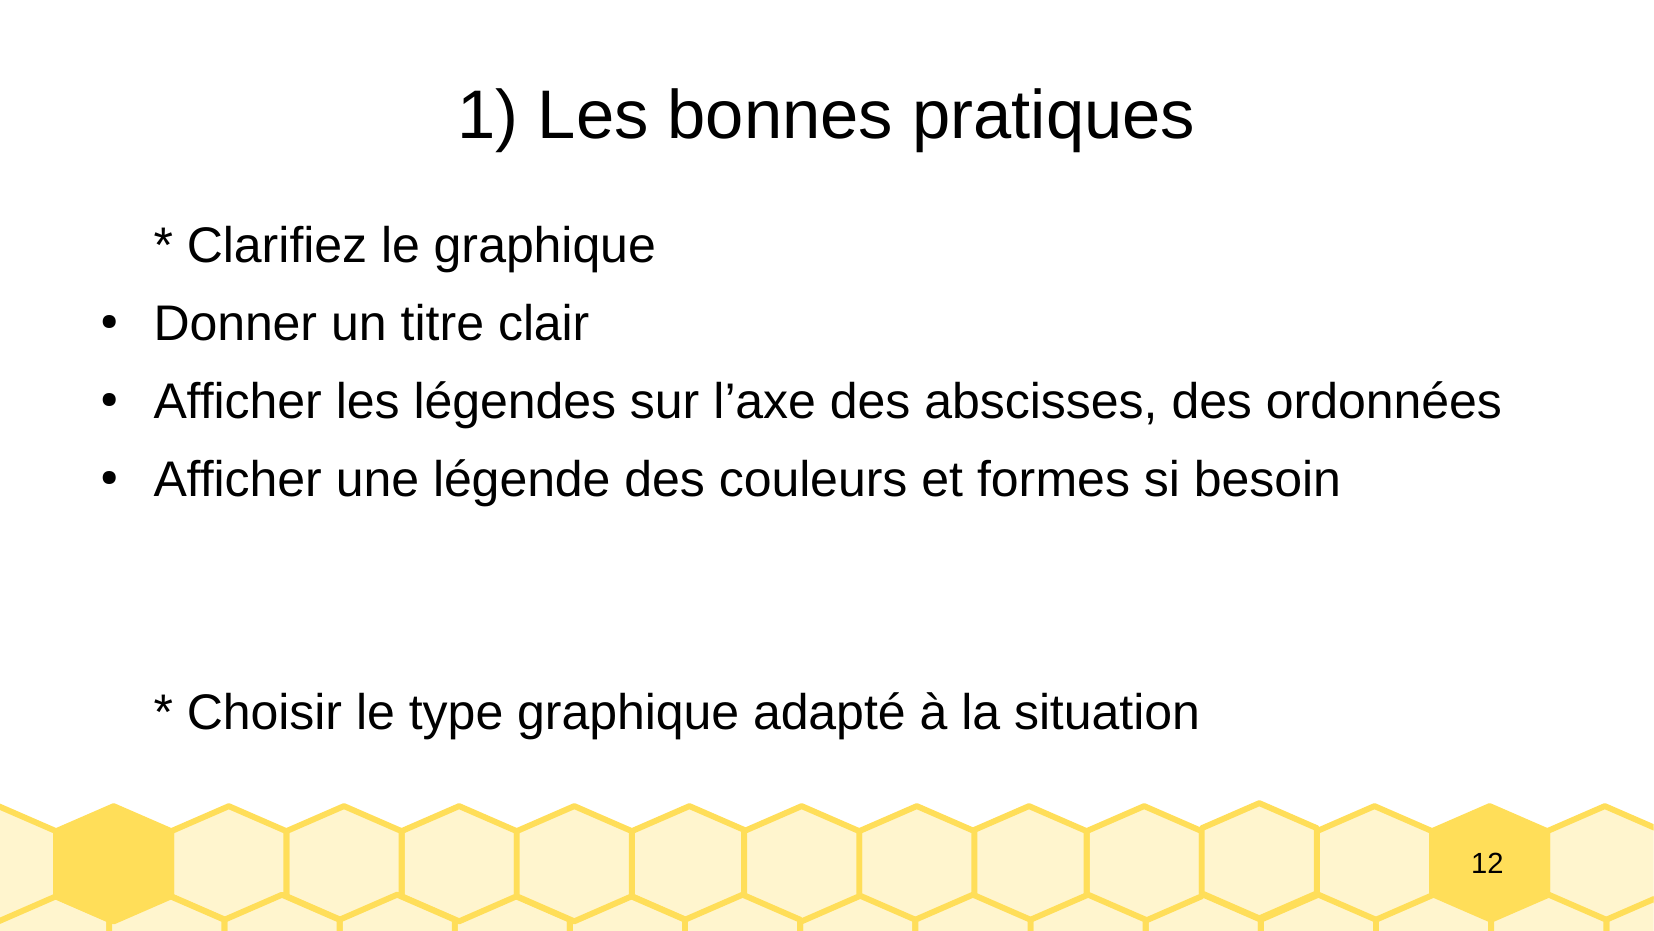

#
1) Les bonnes pratiques
* Clarifiez le graphique
Donner un titre clair
Afficher les légendes sur l’axe des abscisses, des ordonnées
Afficher une légende des couleurs et formes si besoin
* Choisir le type graphique adapté à la situation